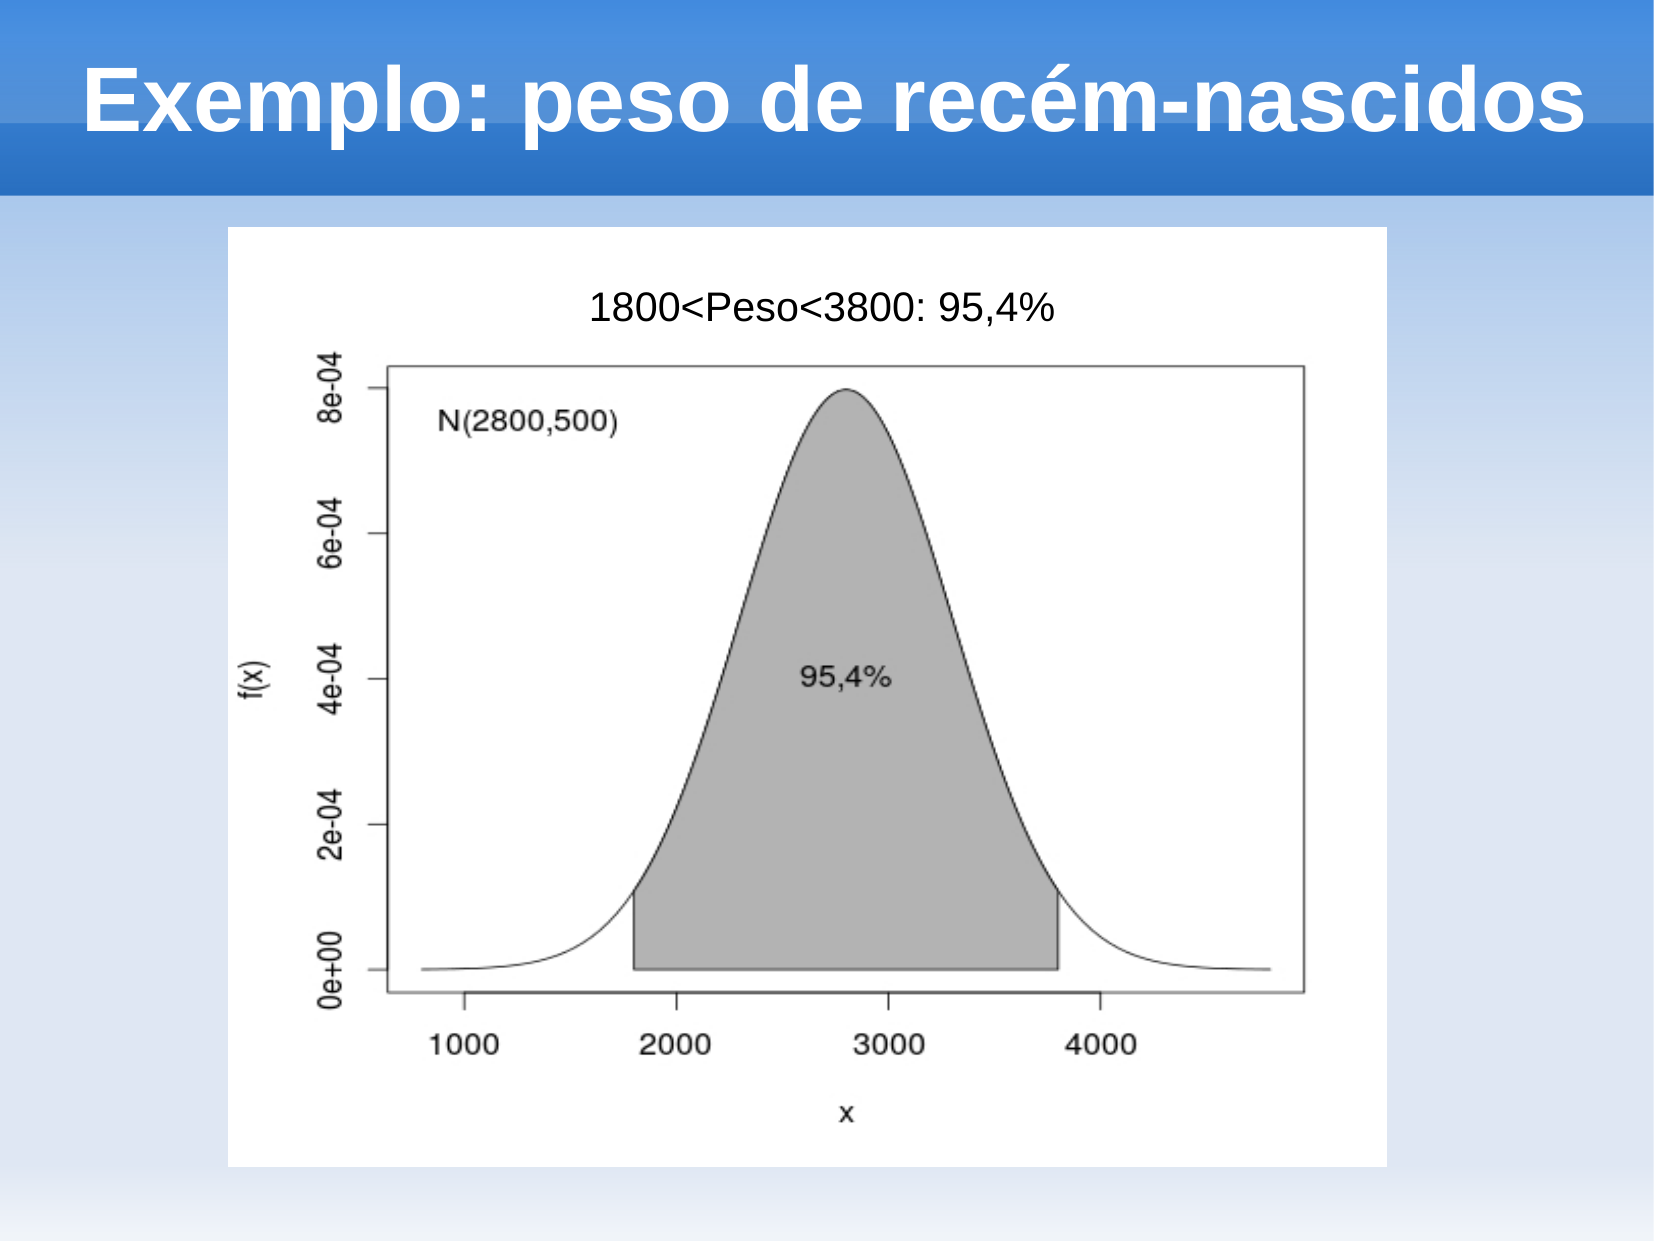

# Exemplo: peso de recém-nascidos
1800<Peso<3800: 95,4%